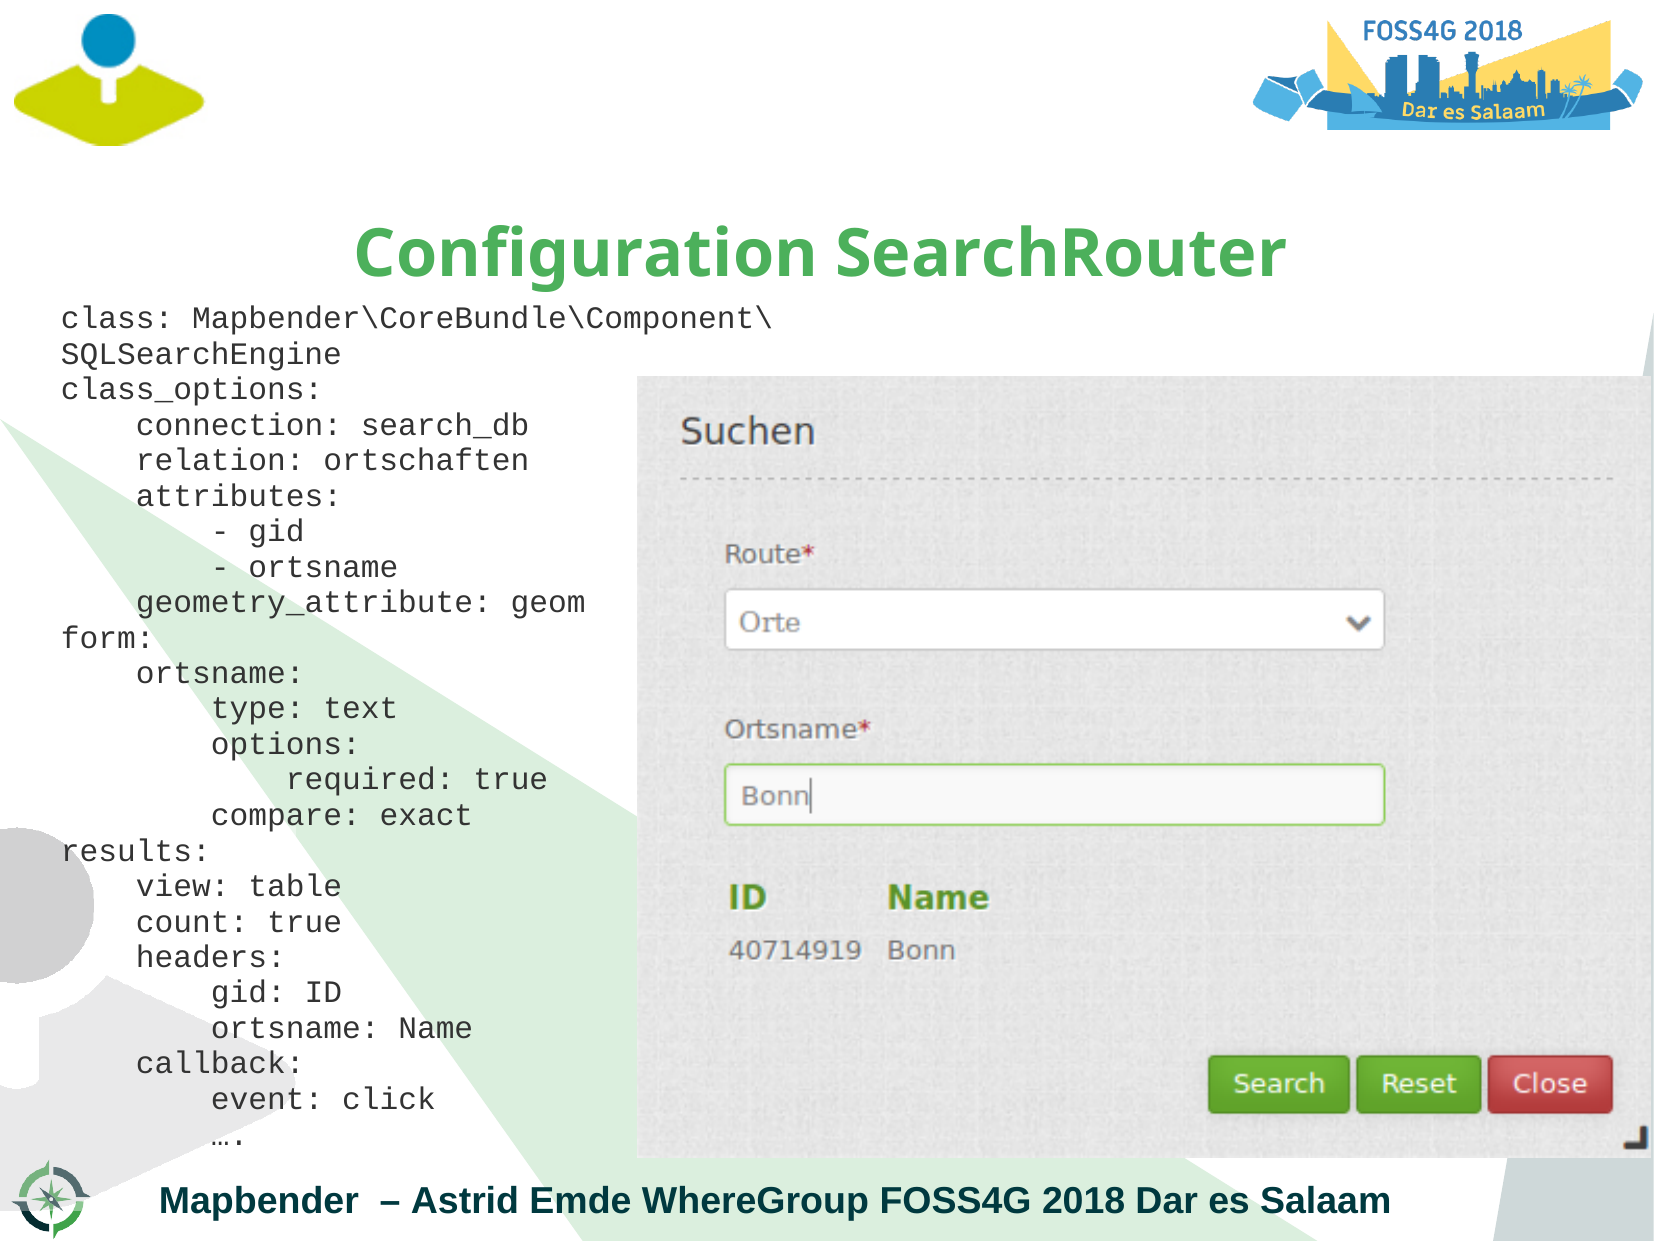

# Configuration SearchRouter
class: Mapbender\CoreBundle\Component\SQLSearchEngine
class_options:
 connection: search_db
 relation: ortschaften
 attributes:
 - gid
 - ortsname
 geometry_attribute: geom
form:
 ortsname:
 type: text
 options:
 required: true
 compare: exact
results:
 view: table
 count: true
 headers:
 gid: ID
 ortsname: Name
 callback:
 event: click
 ….